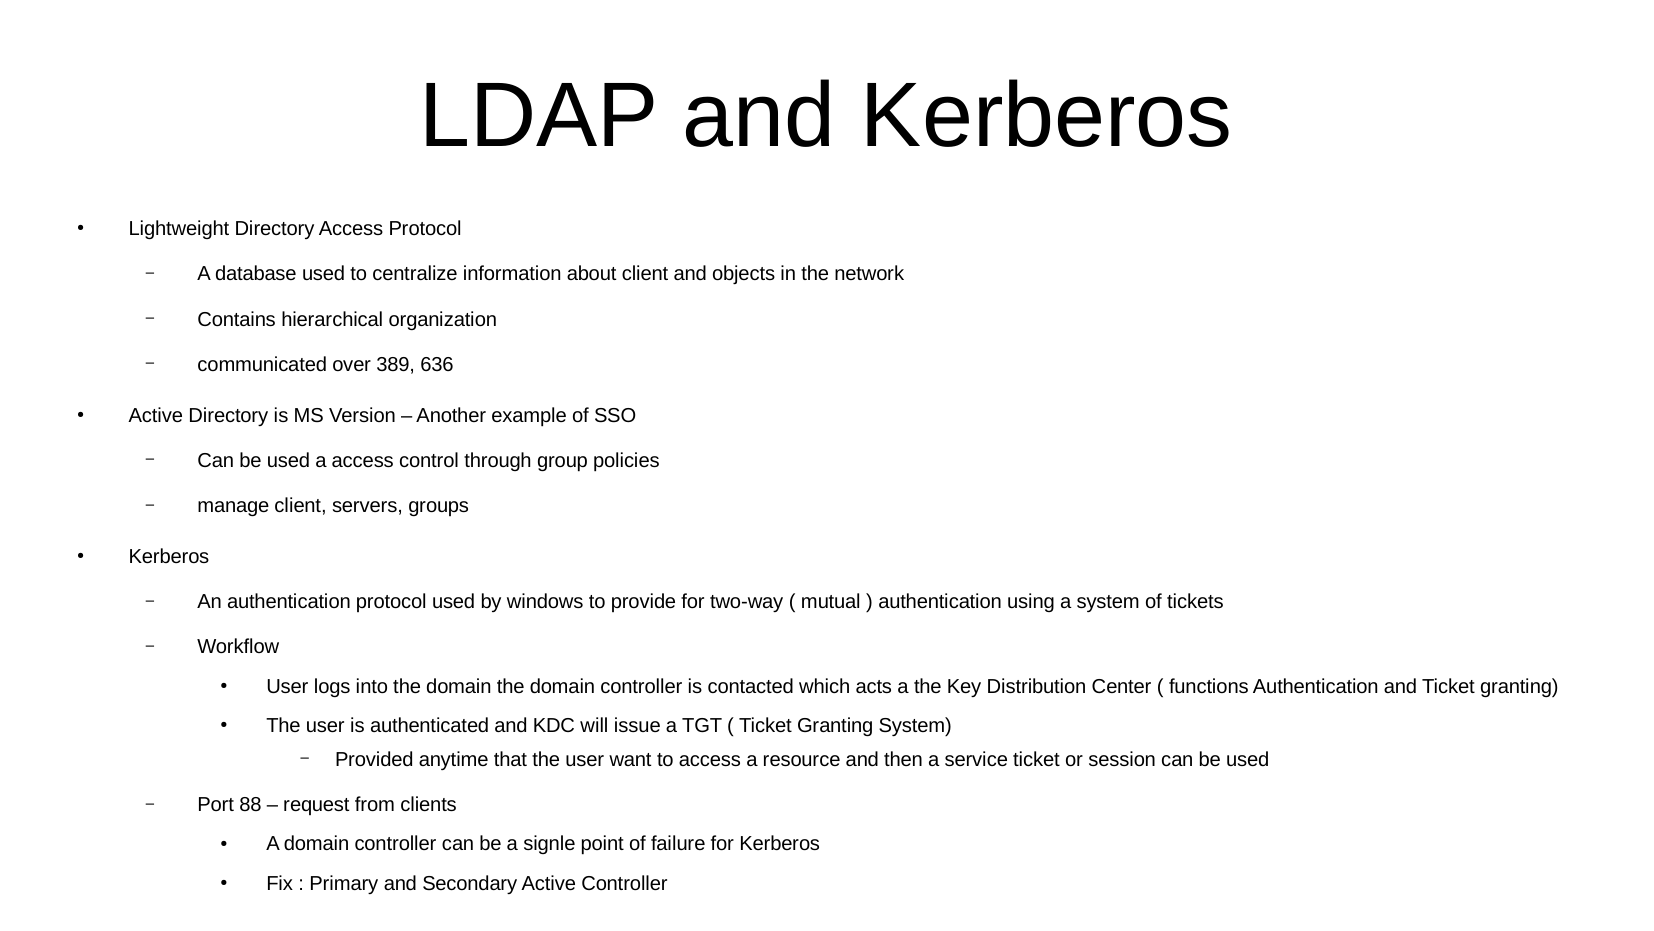

# LDAP and Kerberos
Lightweight Directory Access Protocol
A database used to centralize information about client and objects in the network
Contains hierarchical organization
communicated over 389, 636
Active Directory is MS Version – Another example of SSO
Can be used a access control through group policies
manage client, servers, groups
Kerberos
An authentication protocol used by windows to provide for two-way ( mutual ) authentication using a system of tickets
Workflow
User logs into the domain the domain controller is contacted which acts a the Key Distribution Center ( functions Authentication and Ticket granting)
The user is authenticated and KDC will issue a TGT ( Ticket Granting System)
Provided anytime that the user want to access a resource and then a service ticket or session can be used
Port 88 – request from clients
A domain controller can be a signle point of failure for Kerberos
Fix : Primary and Secondary Active Controller